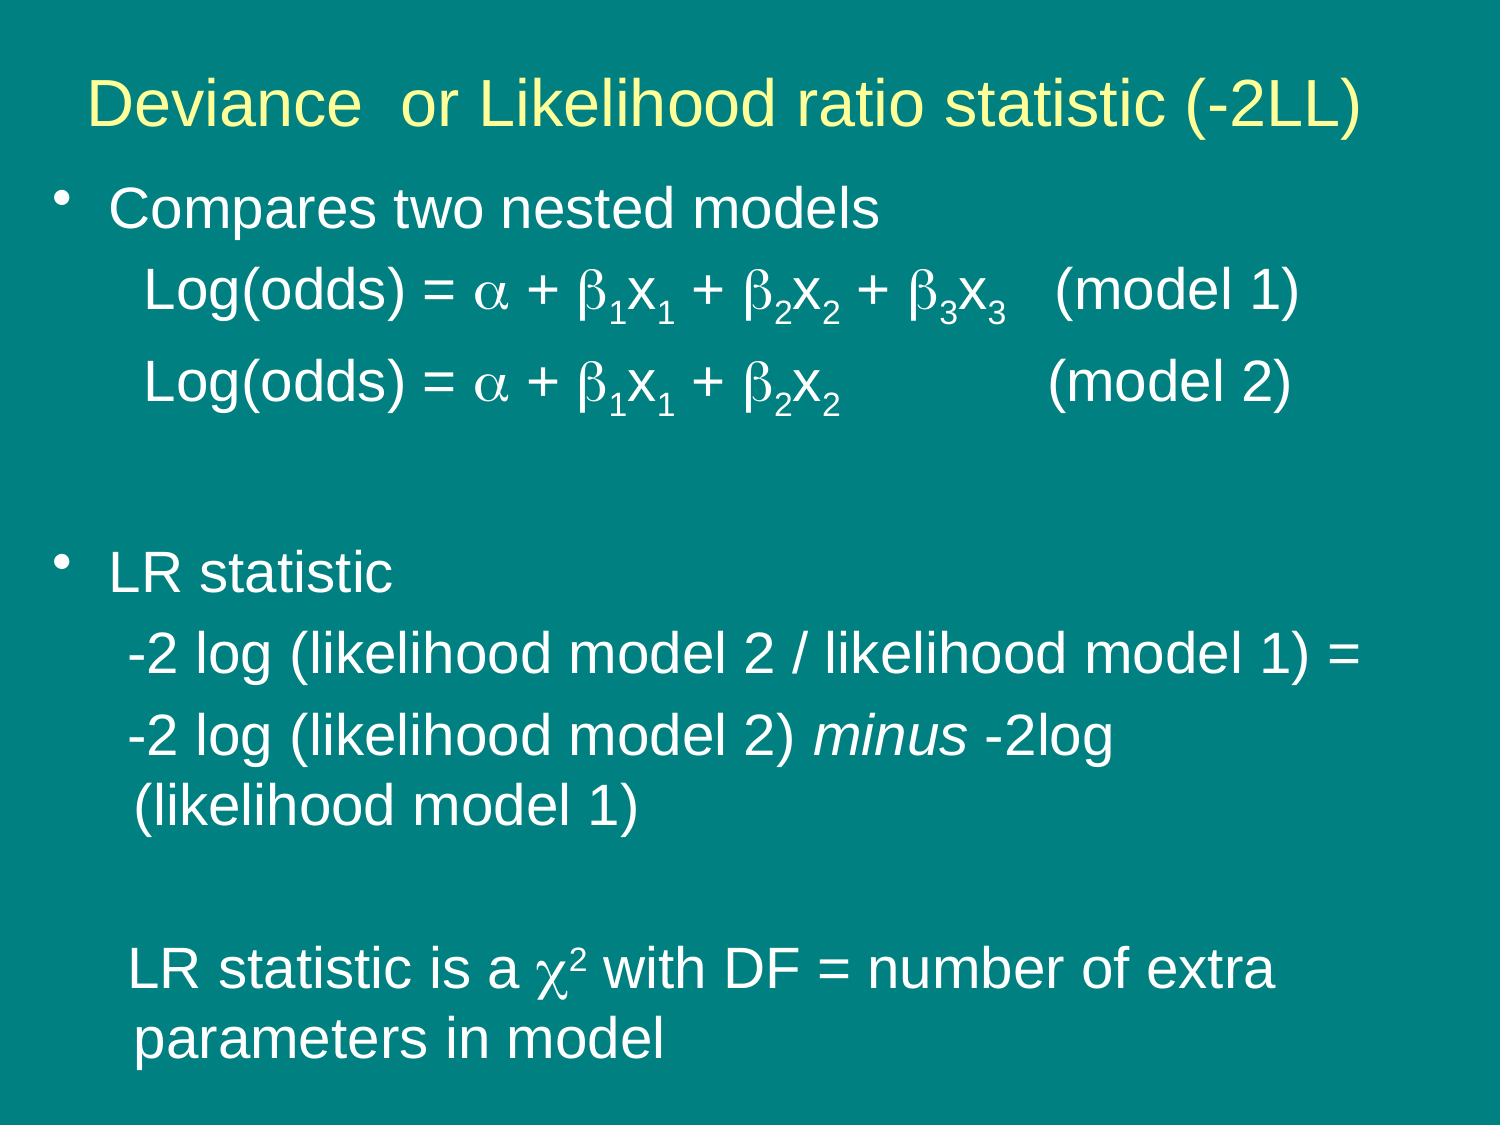

# Deviance or Likelihood ratio statistic (-2LL)
Compares two nested models
 Log(odds) =  + 1x1 + 2x2 + 3x3 (model 1)
 Log(odds) =  + 1x1 + 2x2 (model 2)
LR statistic
-2 log (likelihood model 2 / likelihood model 1) =
-2 log (likelihood model 2) minus -2log (likelihood model 1)
LR statistic is a 2 with DF = number of extra parameters in model